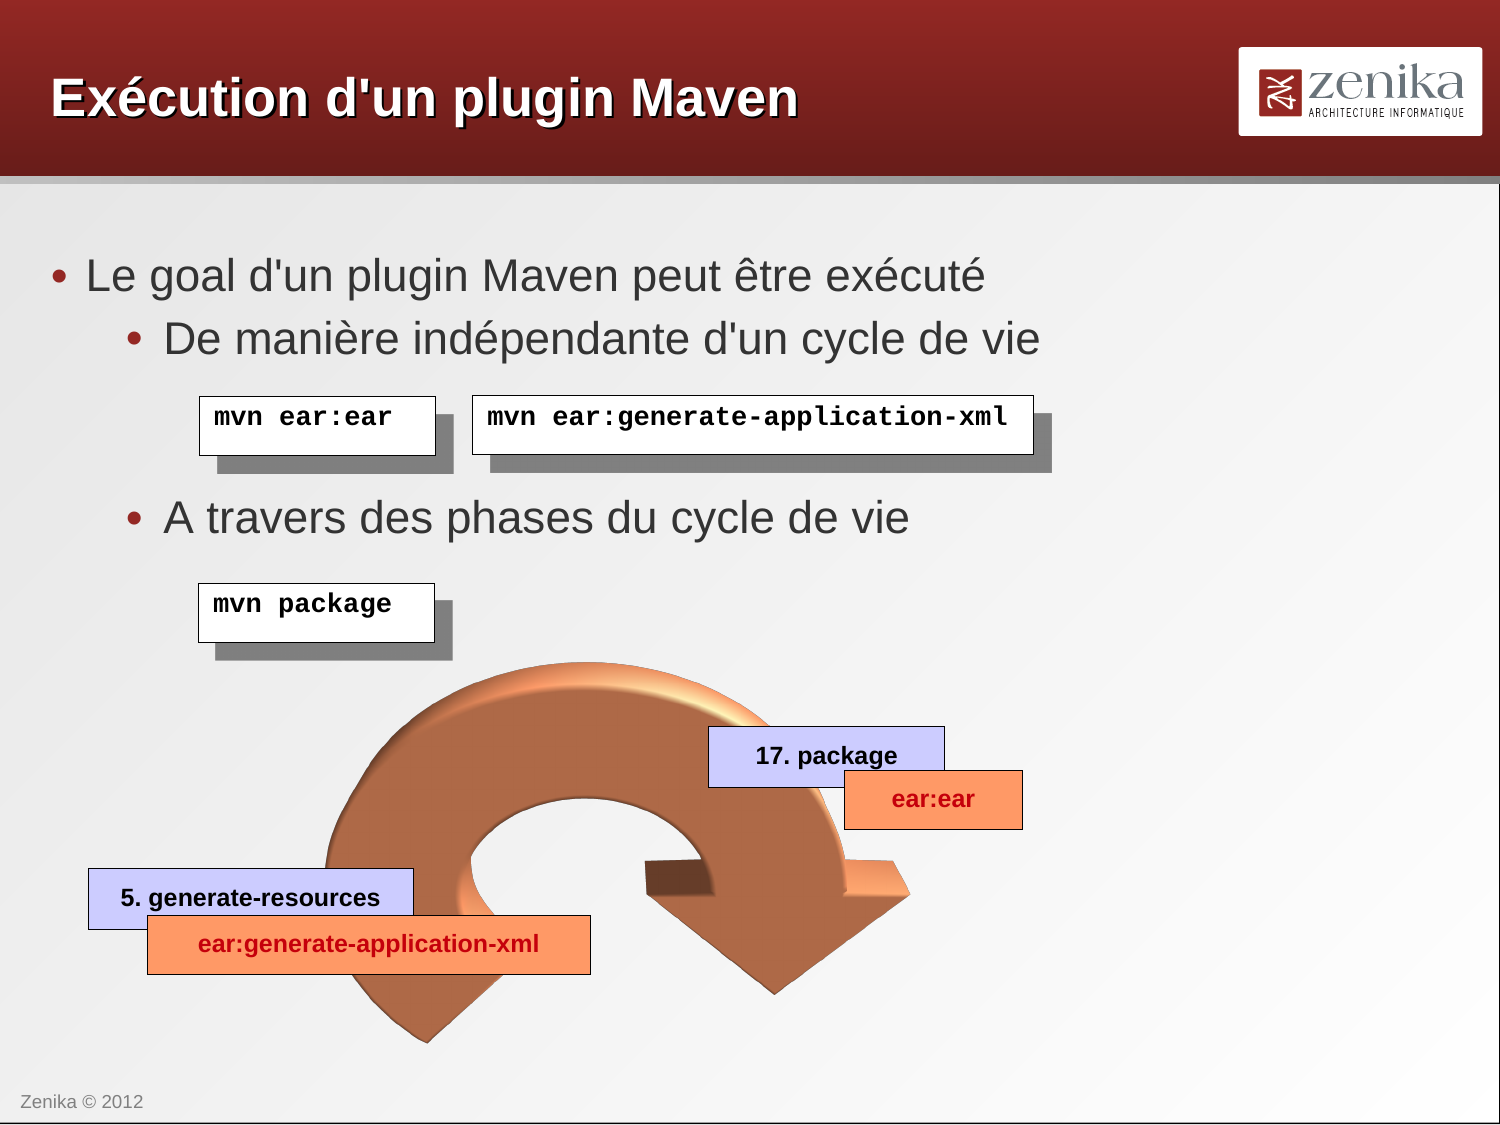

# Exécution d'un plugin Maven
Le goal d'un plugin Maven peut être exécuté
De manière indépendante d'un cycle de vie
A travers des phases du cycle de vie
mvn ear:generate-application-xml
mvn ear:ear
mvn package
17. package
ear:ear
5. generate-resources
ear:generate-application-xml